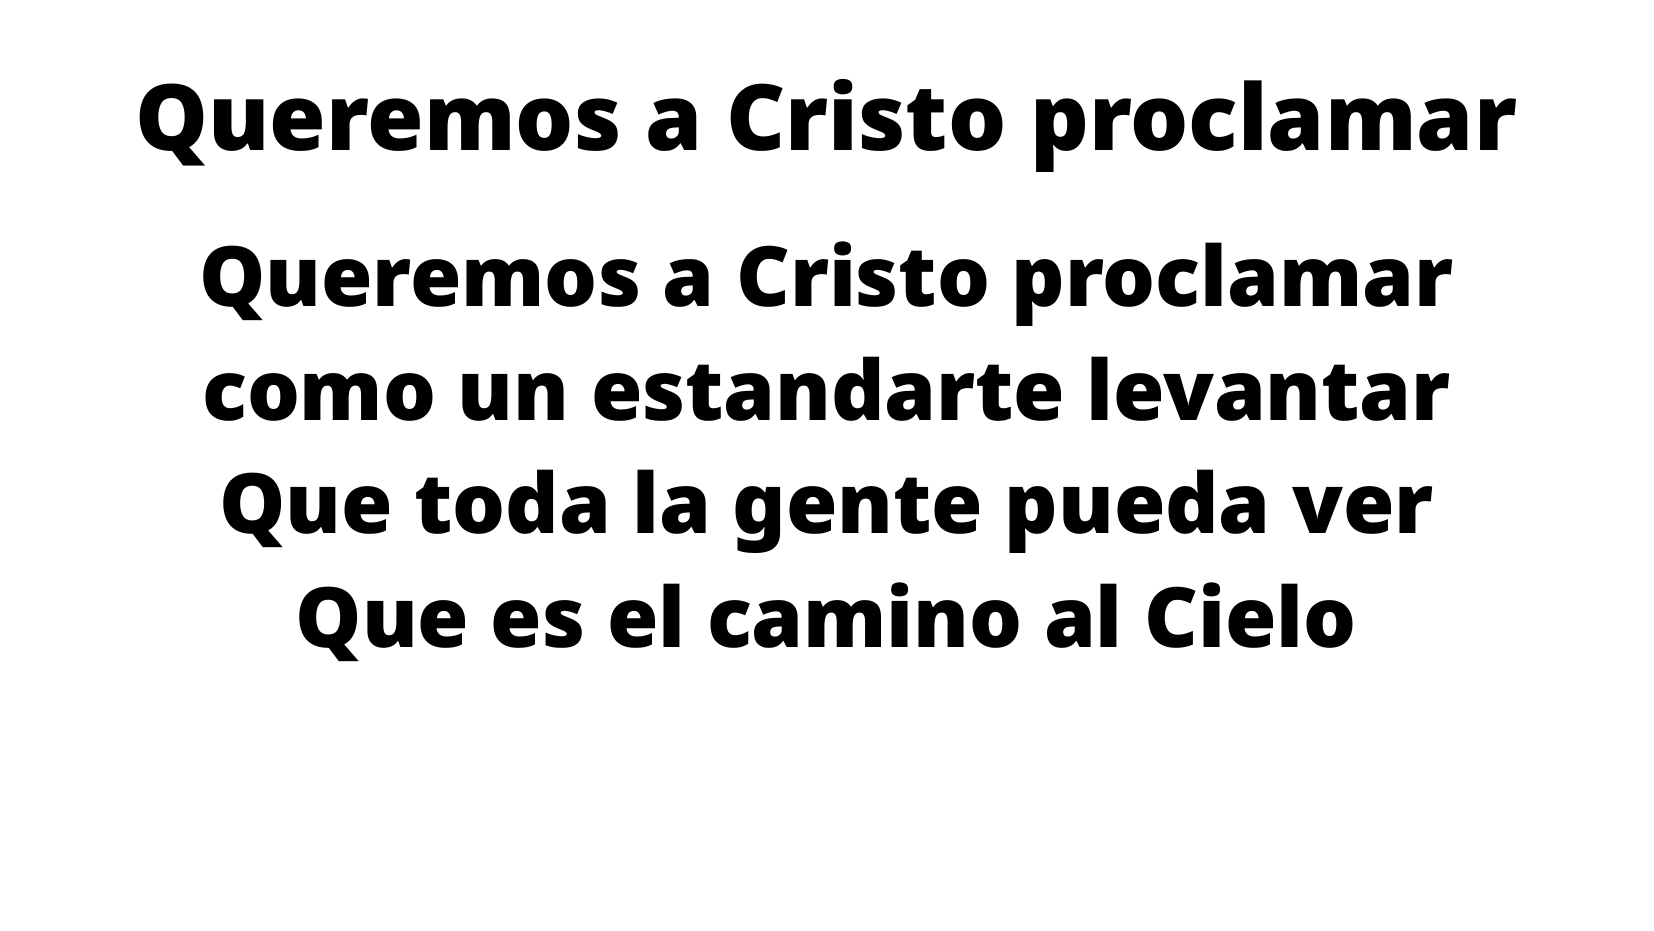

# Queremos a Cristo proclamar
Queremos a Cristo proclamar
como un estandarte levantar
Que toda la gente pueda ver
Que es el camino al Cielo